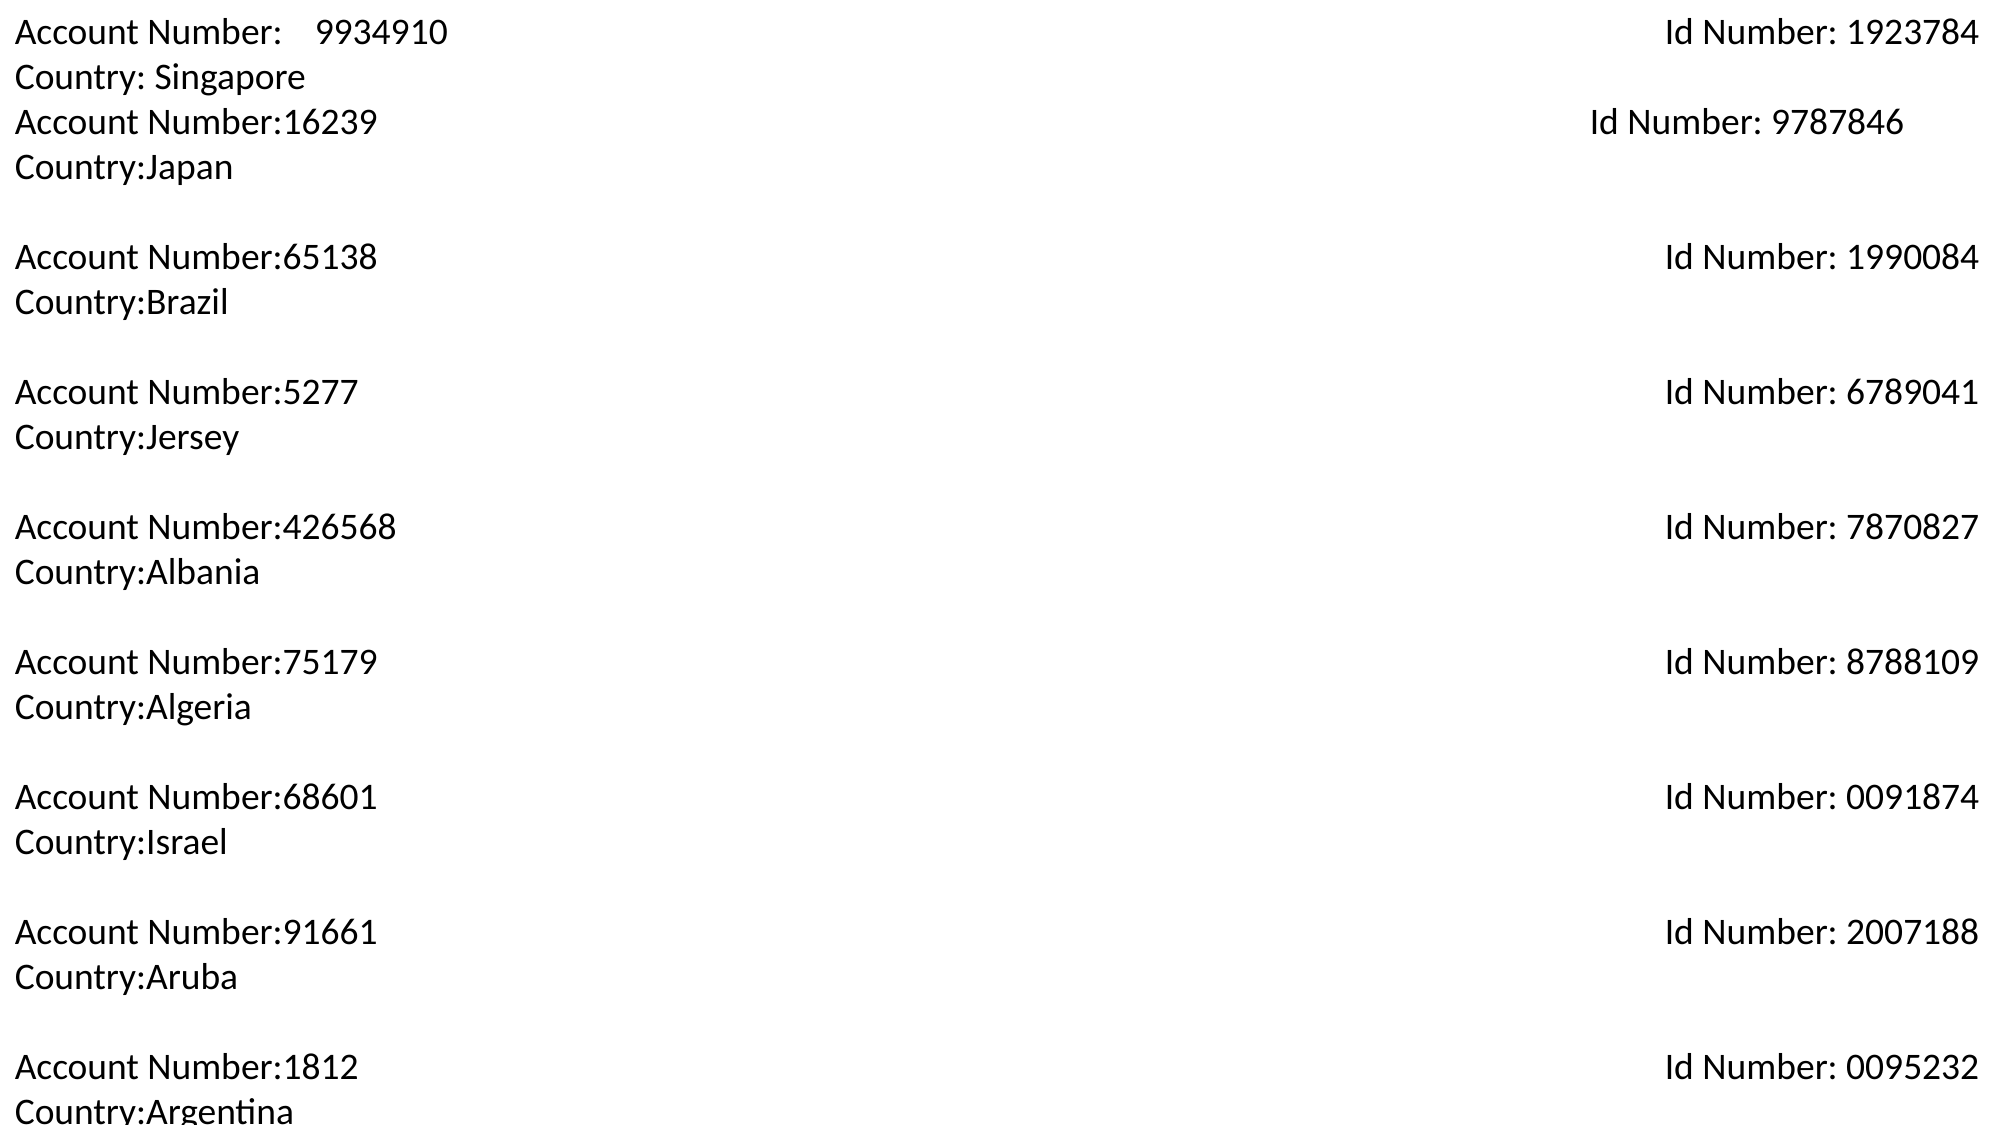

Account Number:	9934910																	Id Number: 1923784
Country: Singapore
Account Number:16239																	Id Number: 9787846
Country:Japan
Account Number:65138																		Id Number: 1990084
Country:Brazil
Account Number:5277																		Id Number: 6789041
Country:Jersey
Account Number:426568																	Id Number: 7870827
Country:Albania
Account Number:75179																		Id Number: 8788109
Country:Algeria
Account Number:68601																		Id Number: 0091874
Country:Israel
Account Number:91661																		Id Number: 2007188
Country:Aruba
Account Number:1812																		Id Number: 0095232
Country:Argentina